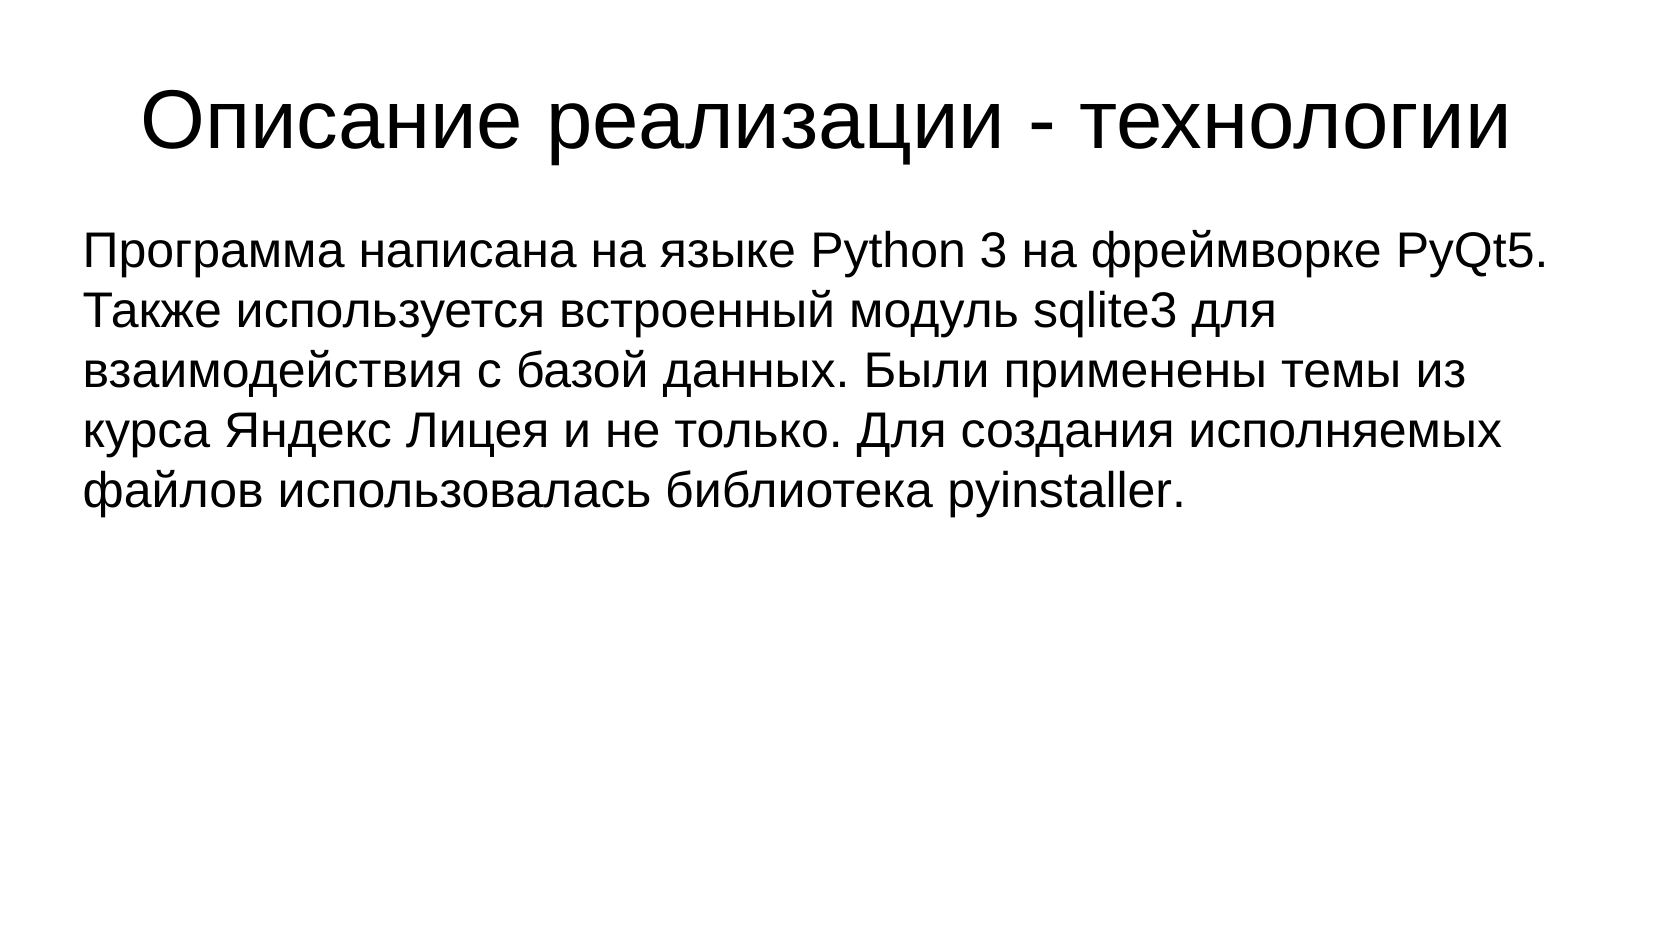

# Описание реализации - технологии
Программа написана на языке Python 3 на фреймворке PyQt5. Также используется встроенный модуль sqlite3 для взаимодействия с базой данных. Были применены темы из курса Яндекс Лицея и не только. Для создания исполняемых файлов использовалась библиотека pyinstaller.